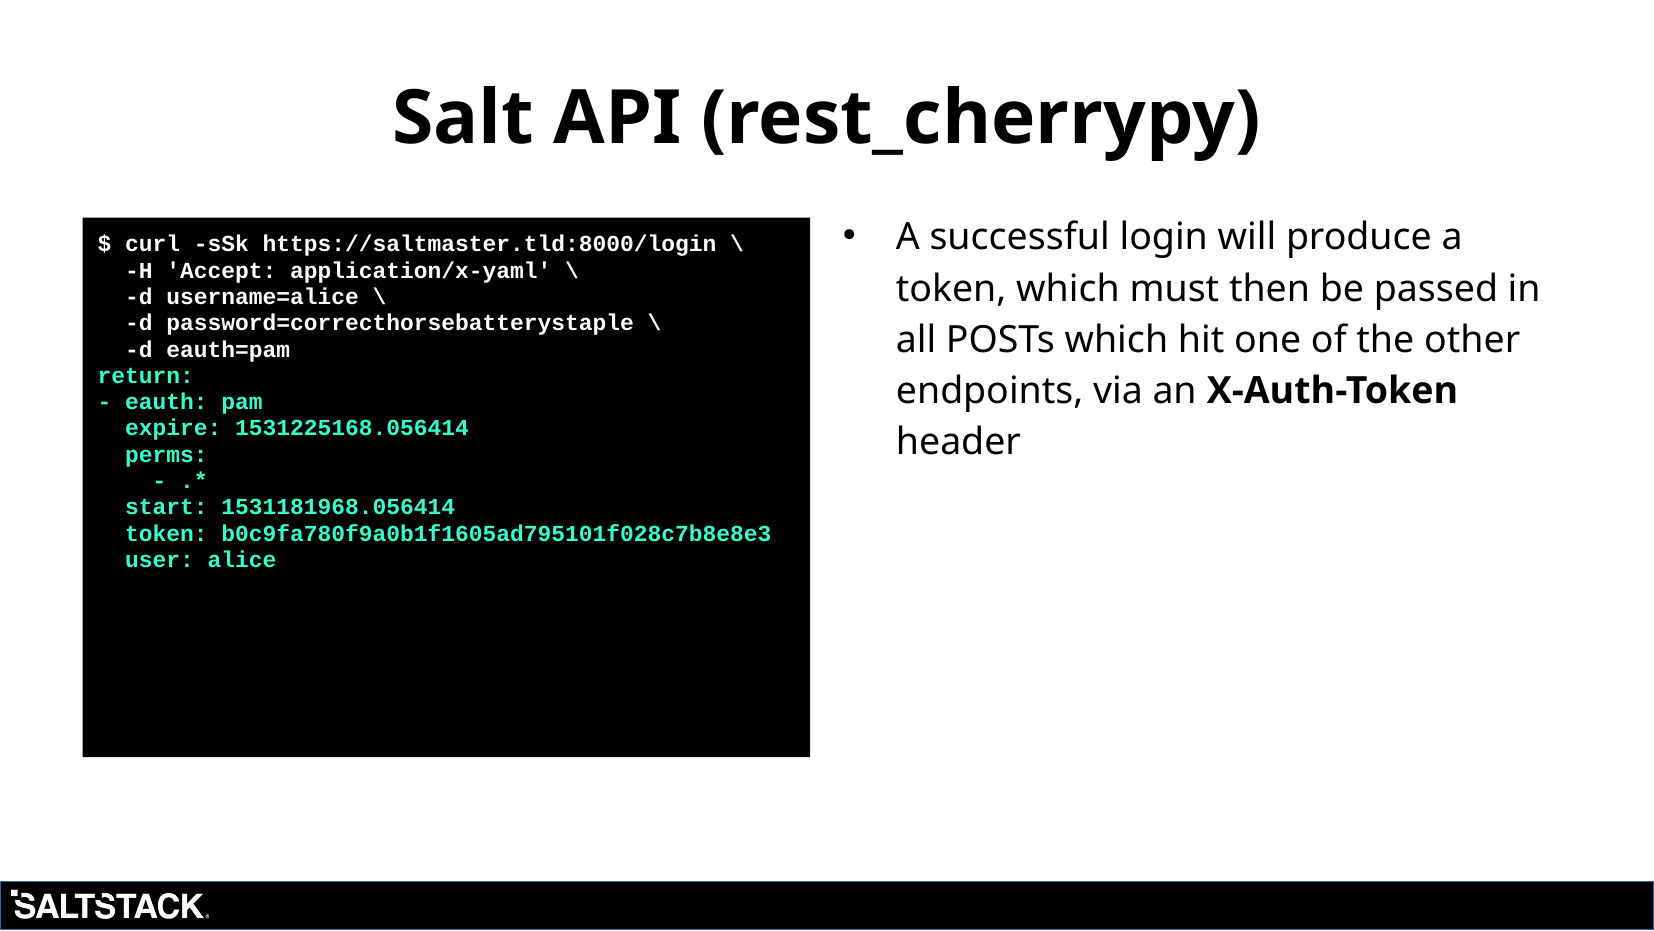

# Salt API (rest_cherrypy)
A successful login will produce a token, which must then be passed in all POSTs which hit one of the other endpoints, via an X-Auth-Token header
$ curl -sSk https://saltmaster.tld:8000/login \
 -H 'Accept: application/x-yaml' \
 -d username=alice \
 -d password=correcthorsebatterystaple \
 -d eauth=pam
return:
- eauth: pam
 expire: 1531225168.056414
 perms:
 - .*
 start: 1531181968.056414
 token: b0c9fa780f9a0b1f1605ad795101f028c7b8e8e3
 user: alice